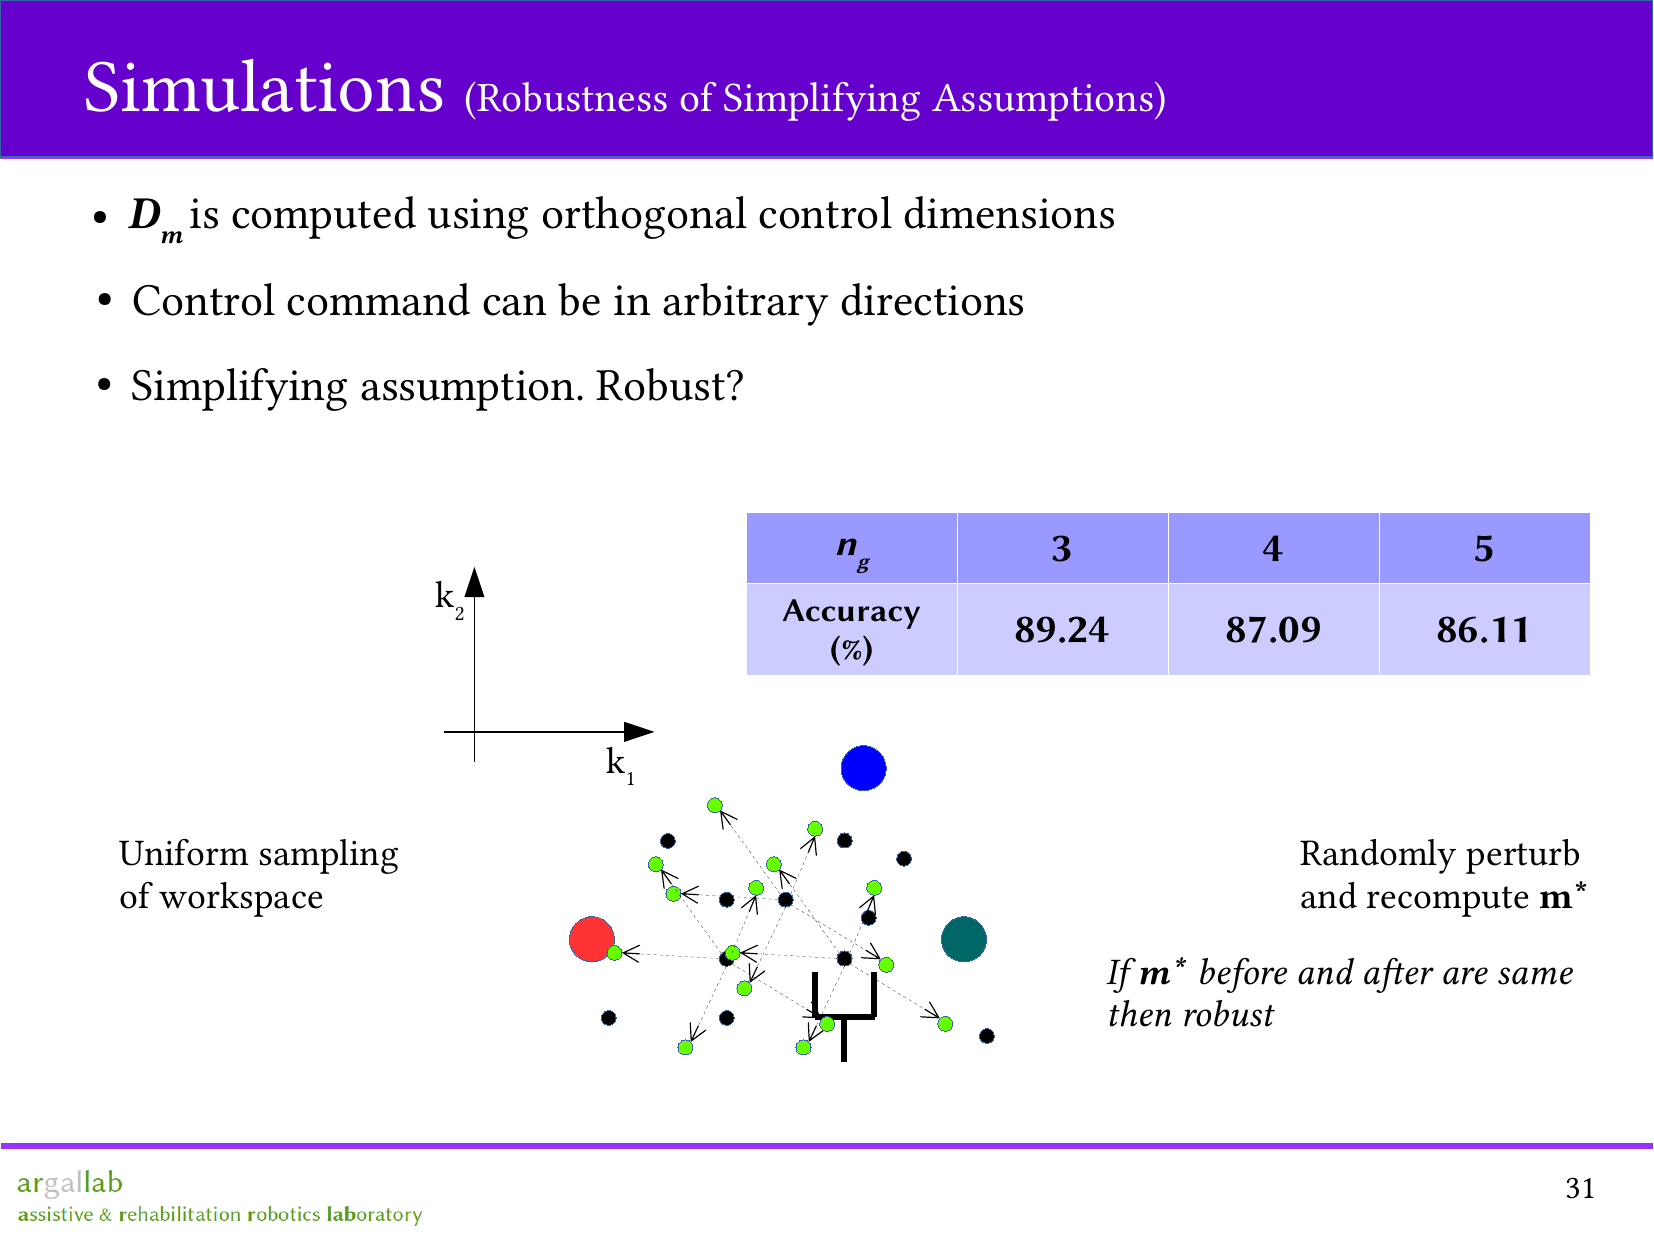

Simulations (Robustness of Simplifying Assumptions)
Dm is computed using orthogonal control dimensions
Control command can be in arbitrary directions
Simplifying assumption. Robust?
| ng | 3 | 4 | 5 |
| --- | --- | --- | --- |
| Accuracy (%) | 89.24 | 87.09 | 86.11 |
k2
k1
Uniform sampling
of workspace
Randomly perturb
and recompute m*
If m* before and after are same
then robust